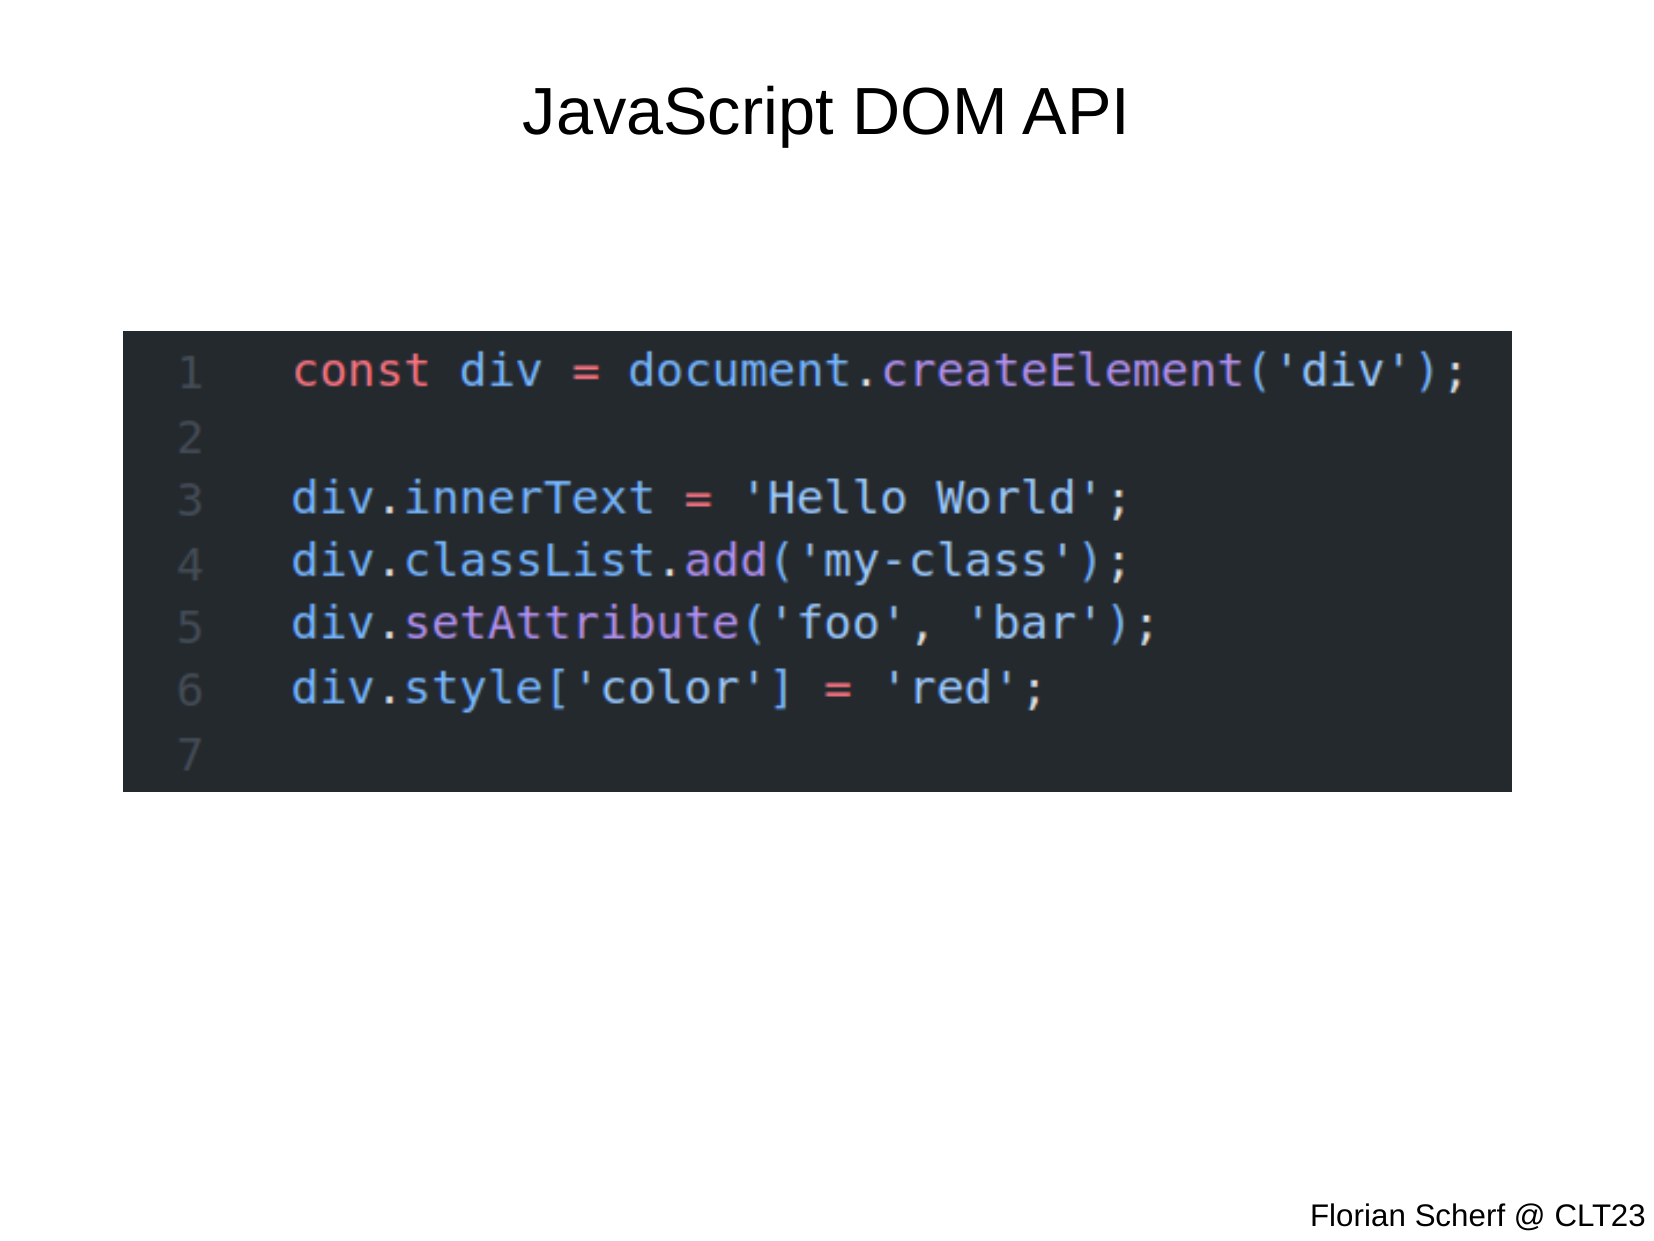

# JavaScript DOM API
Florian Scherf @ CLT23